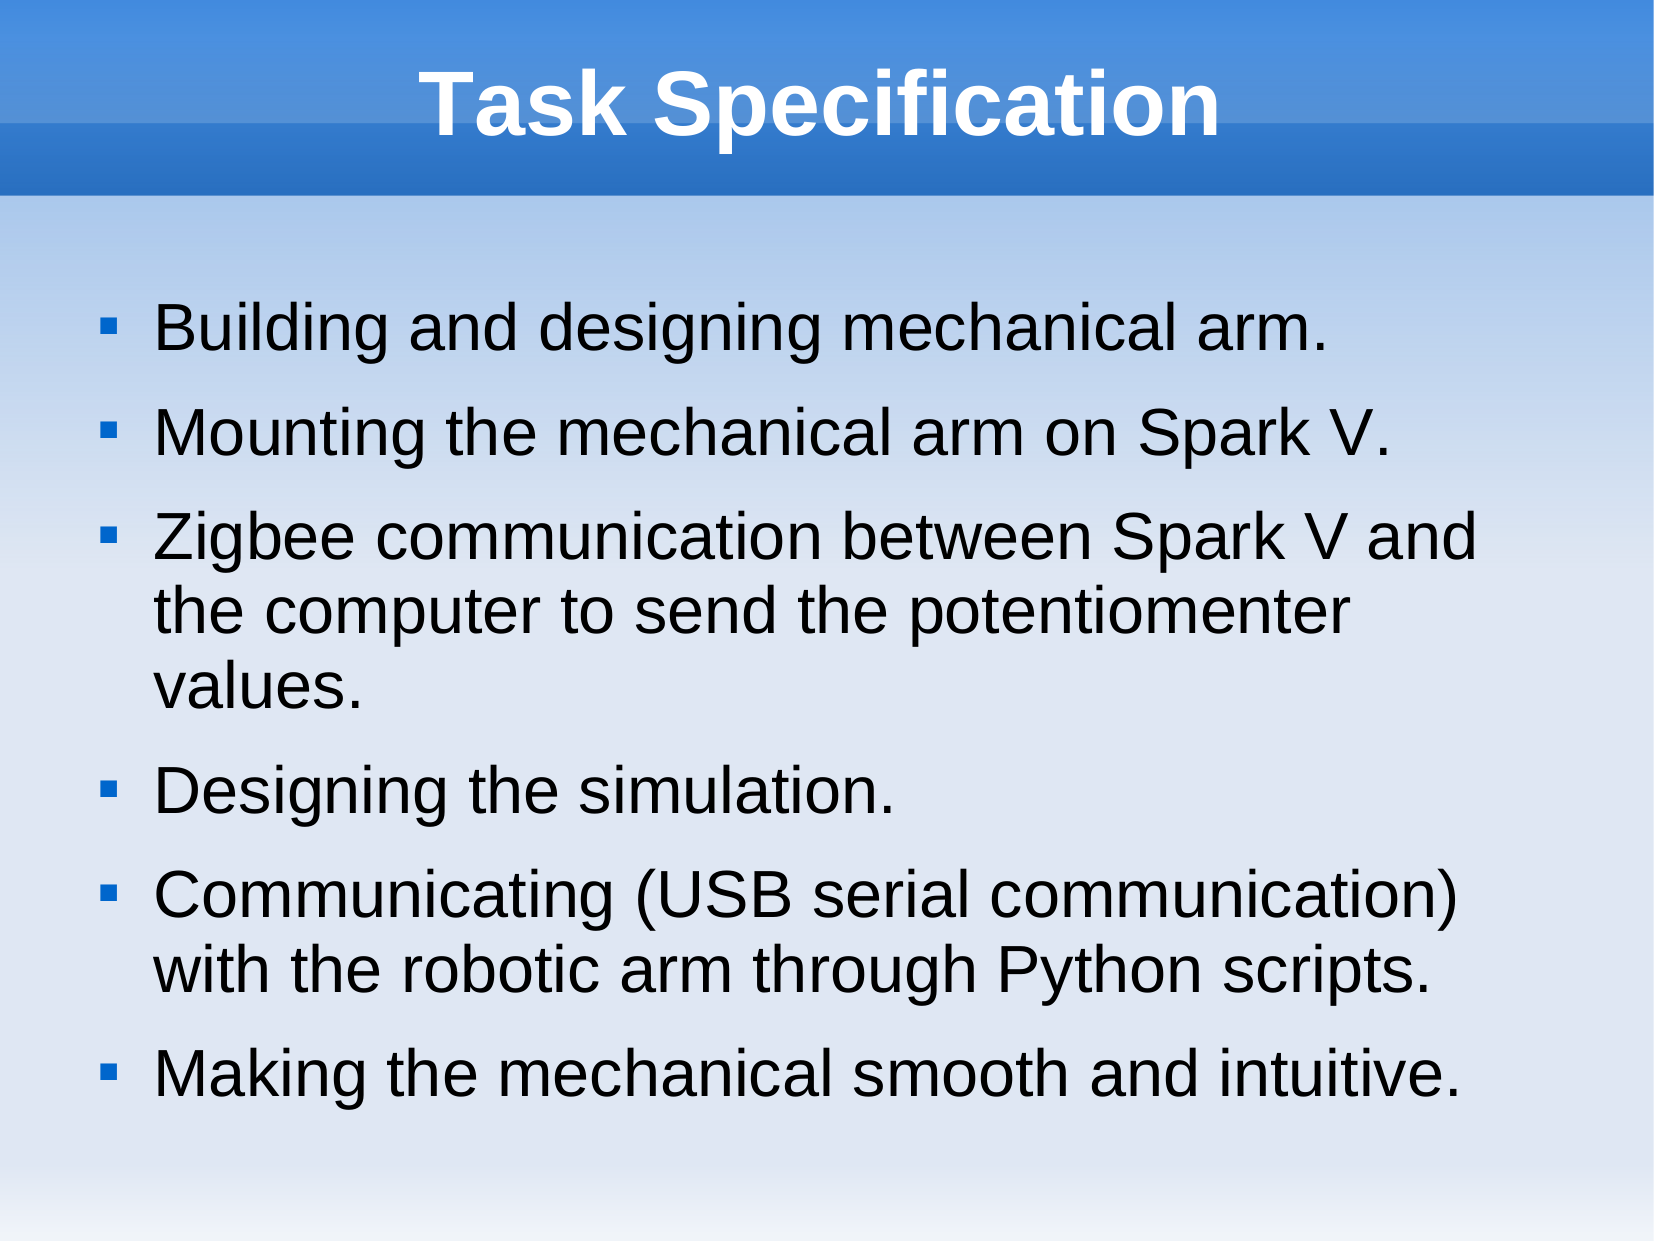

# Task Specification
Building and designing mechanical arm.
Mounting the mechanical arm on Spark V.
Zigbee communication between Spark V and the computer to send the potentiomenter values.
Designing the simulation.
Communicating (USB serial communication) with the robotic arm through Python scripts.
Making the mechanical smooth and intuitive.